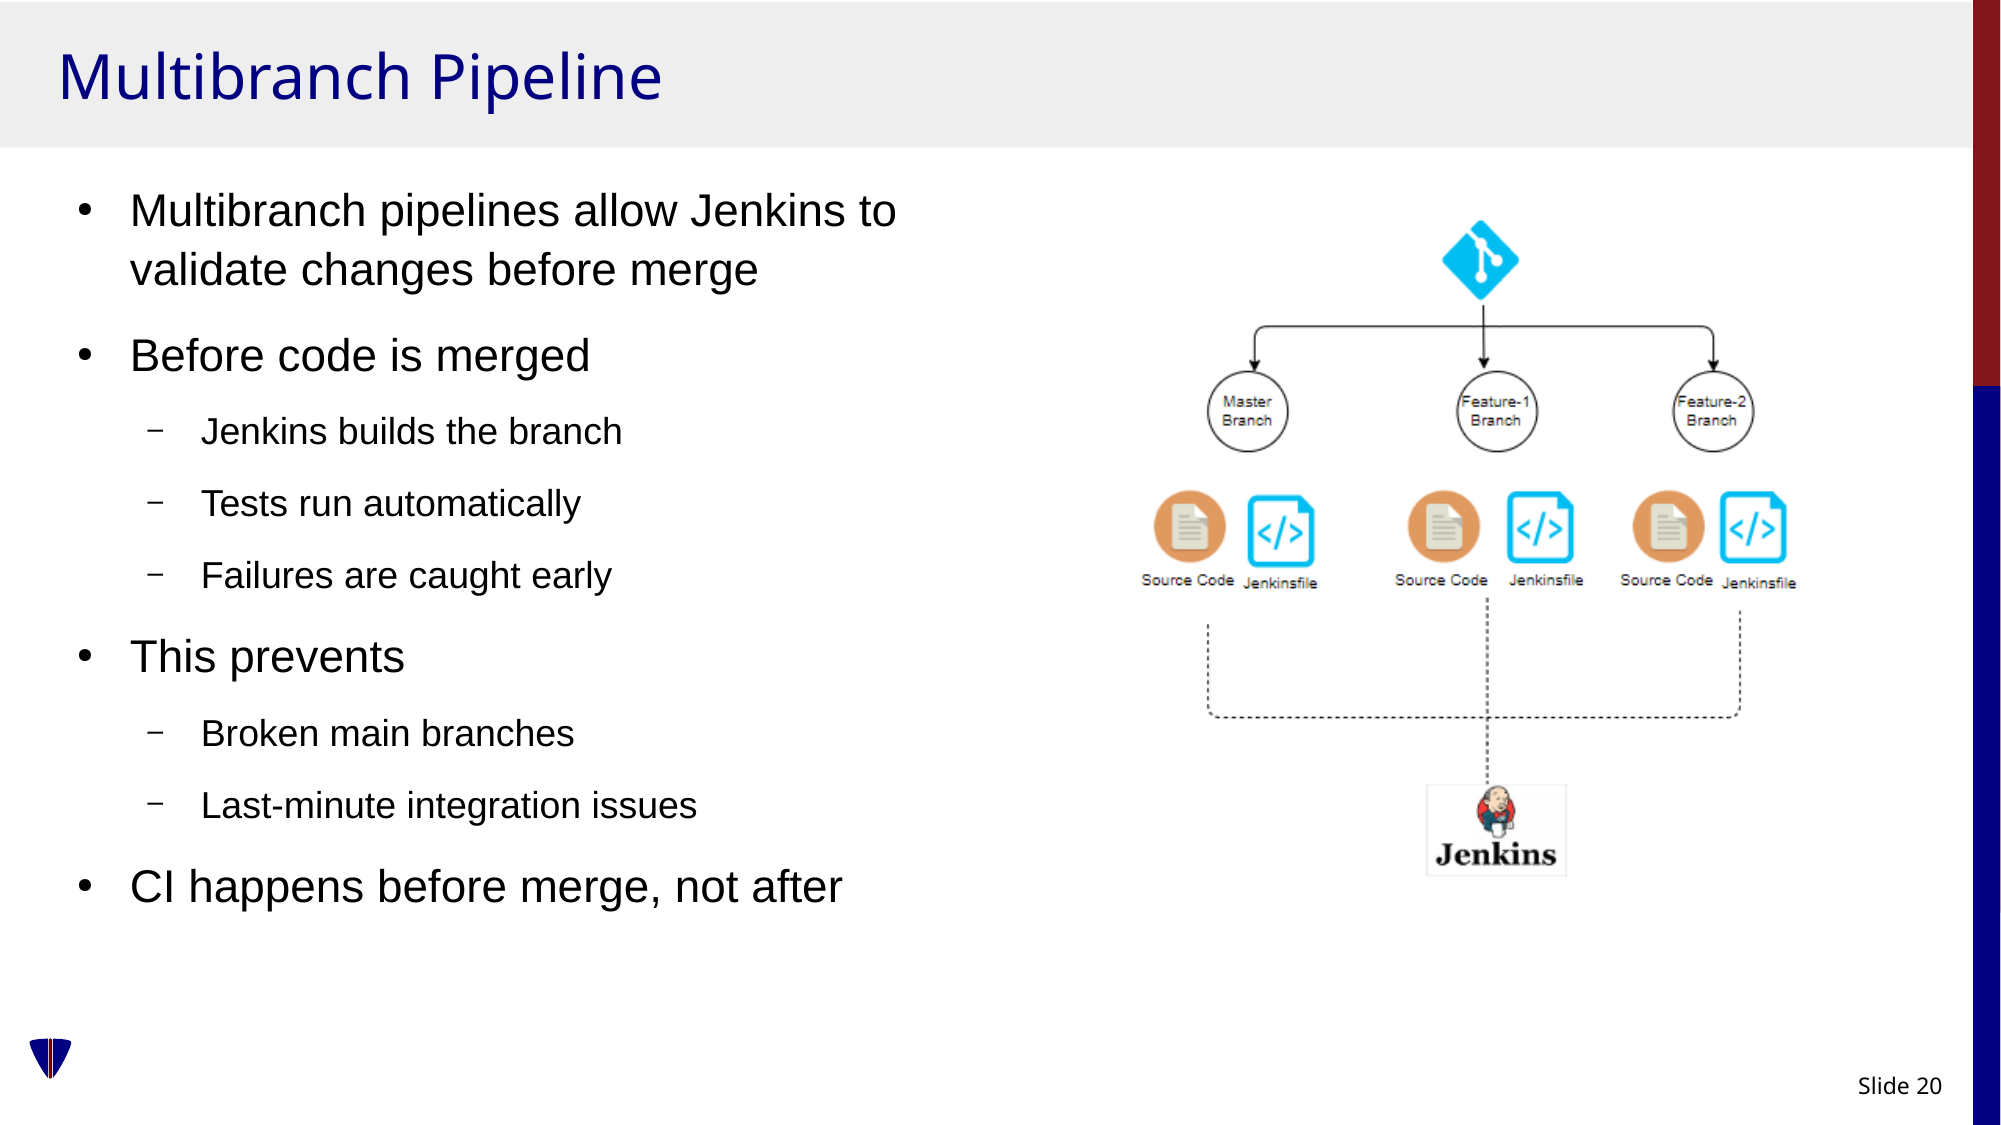

# Multibranch Pipeline
Multibranch pipelines allow Jenkins to validate changes before merge
Before code is merged
Jenkins builds the branch
Tests run automatically
Failures are caught early
This prevents
Broken main branches
Last-minute integration issues
CI happens before merge, not after